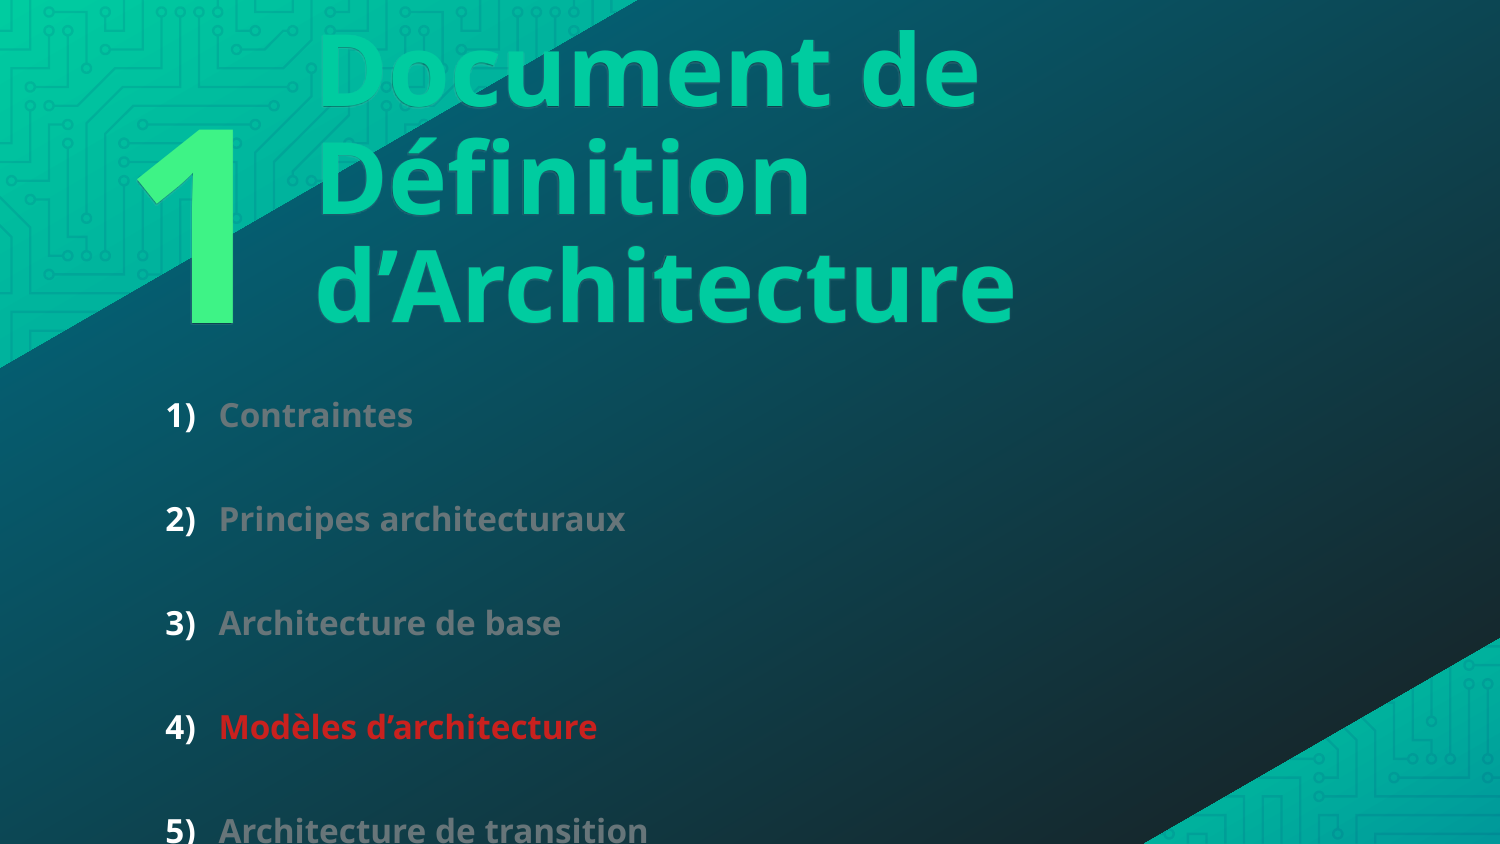

Document de Définition d’Architecture
1
# Contraintes
Principes architecturaux
Architecture de base
Modèles d’architecture
Architecture de transition